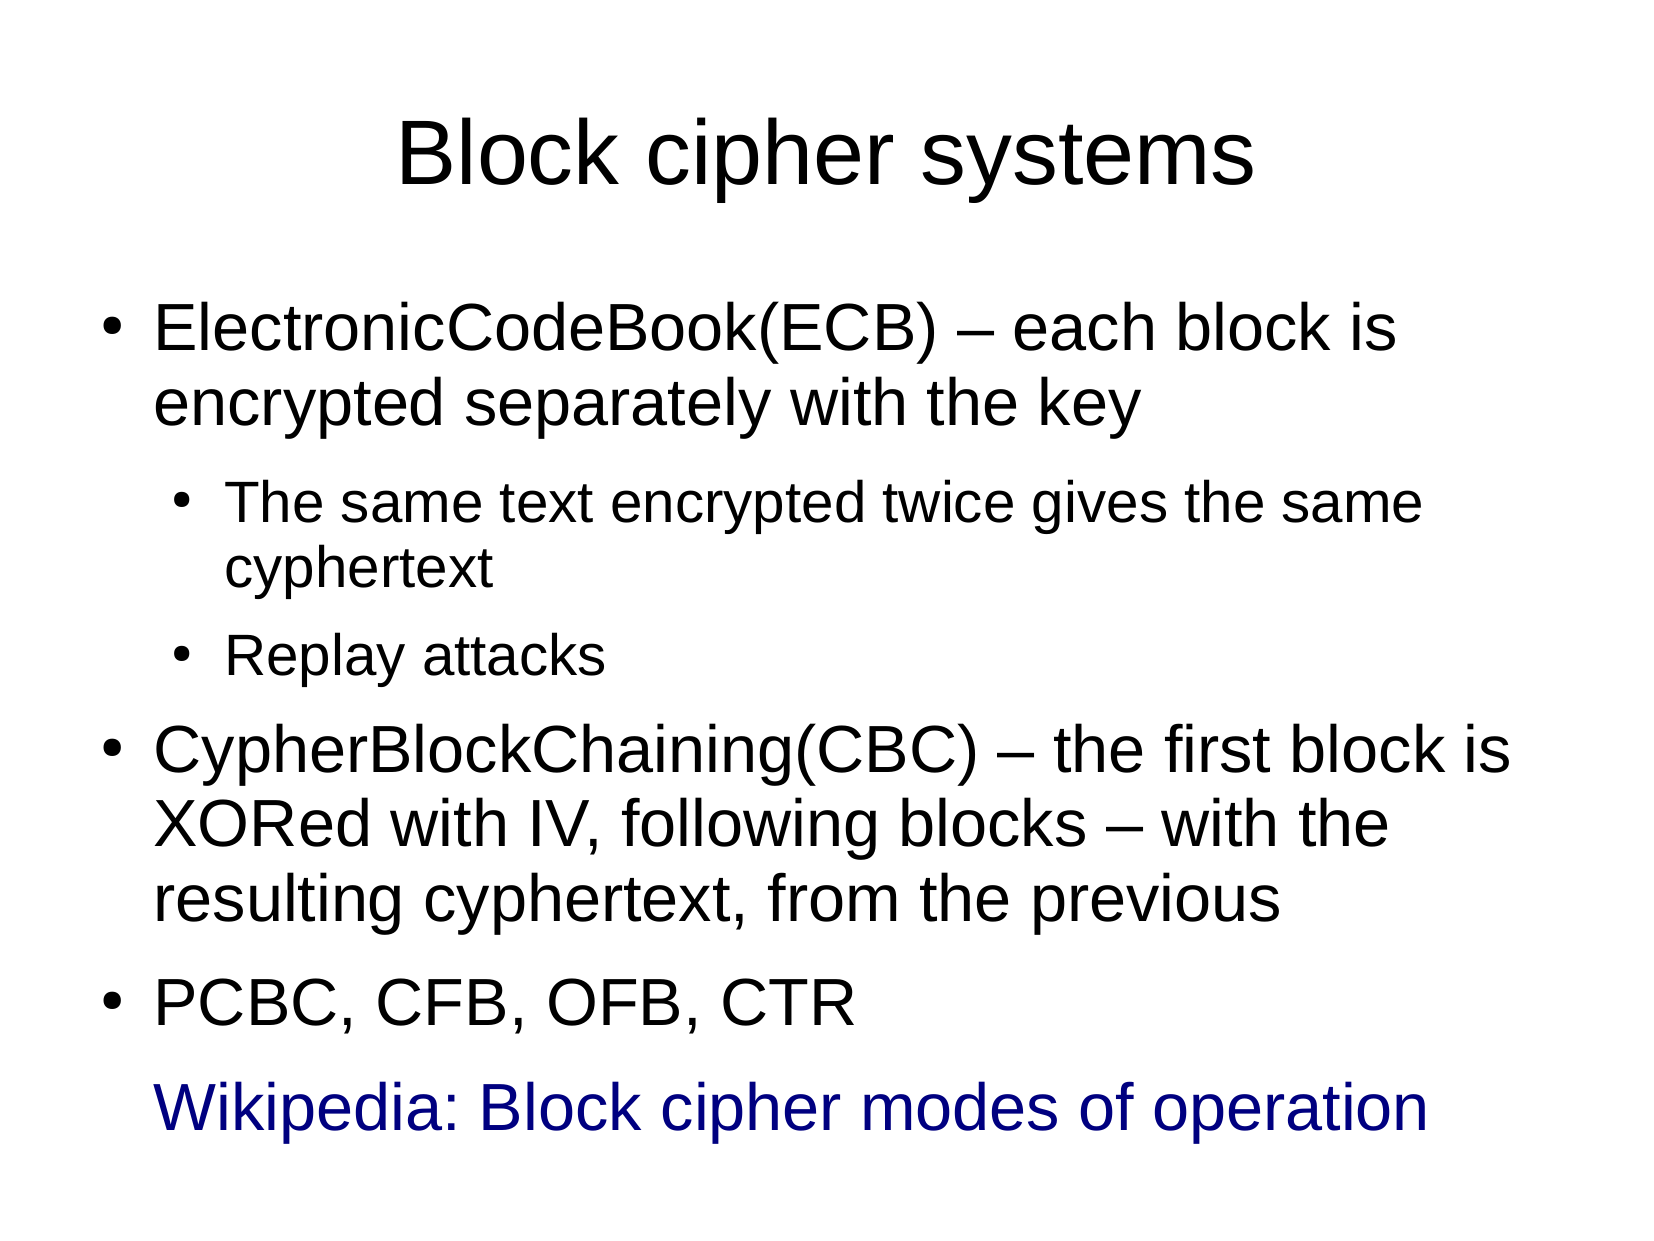

# Block cipher systems
ElectronicCodeBook(ECB) – each block is encrypted separately with the key
The same text encrypted twice gives the same cyphertext
Replay attacks
CypherBlockChaining(CBC) – the first block is XORed with IV, following blocks – with the resulting cyphertext, from the previous
PCBC, CFB, OFB, CTR
Wikipedia: Block cipher modes of operation